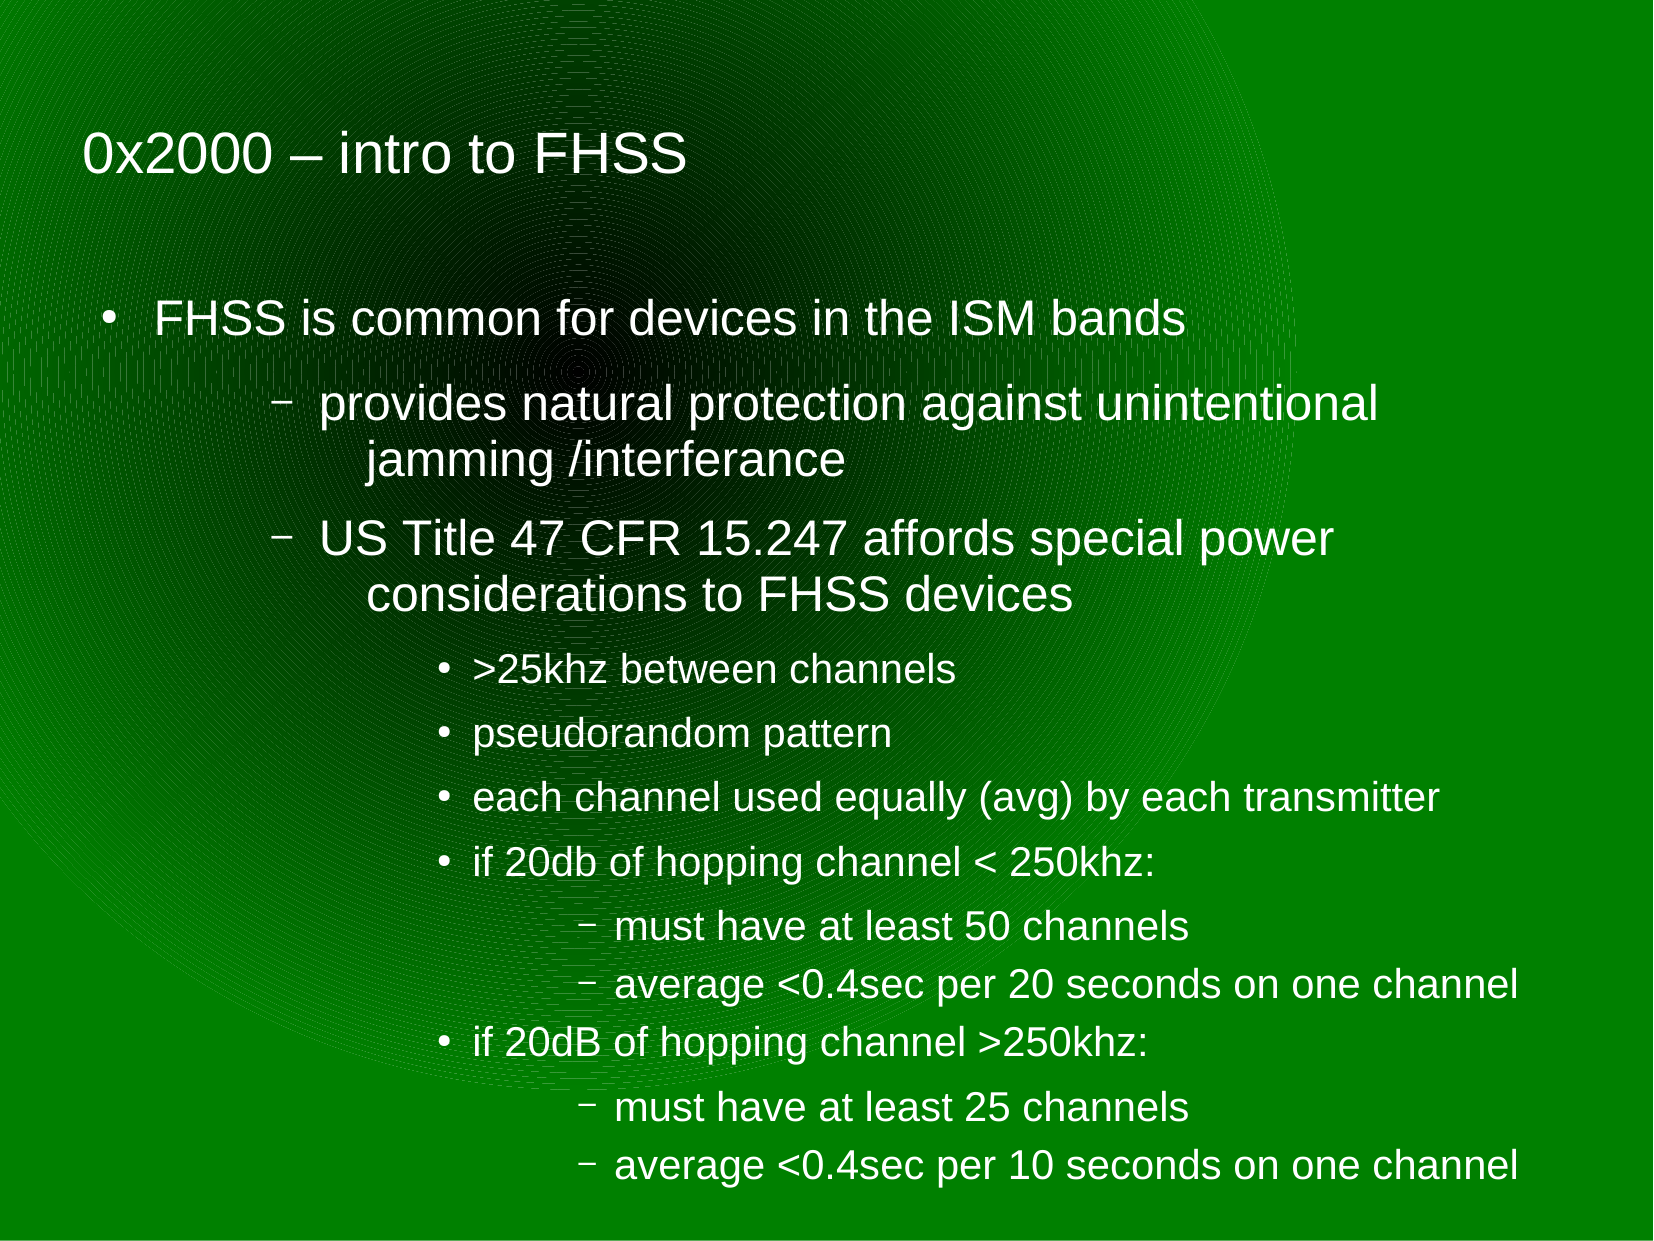

# 0x2000 – intro to FHSS
FHSS is common for devices in the ISM bands
provides natural protection against unintentional jamming /interferance
US Title 47 CFR 15.247 affords special power considerations to FHSS devices
>25khz between channels
pseudorandom pattern
each channel used equally (avg) by each transmitter
if 20db of hopping channel < 250khz:
must have at least 50 channels
average <0.4sec per 20 seconds on one channel
if 20dB of hopping channel >250khz:
must have at least 25 channels
average <0.4sec per 10 seconds on one channel